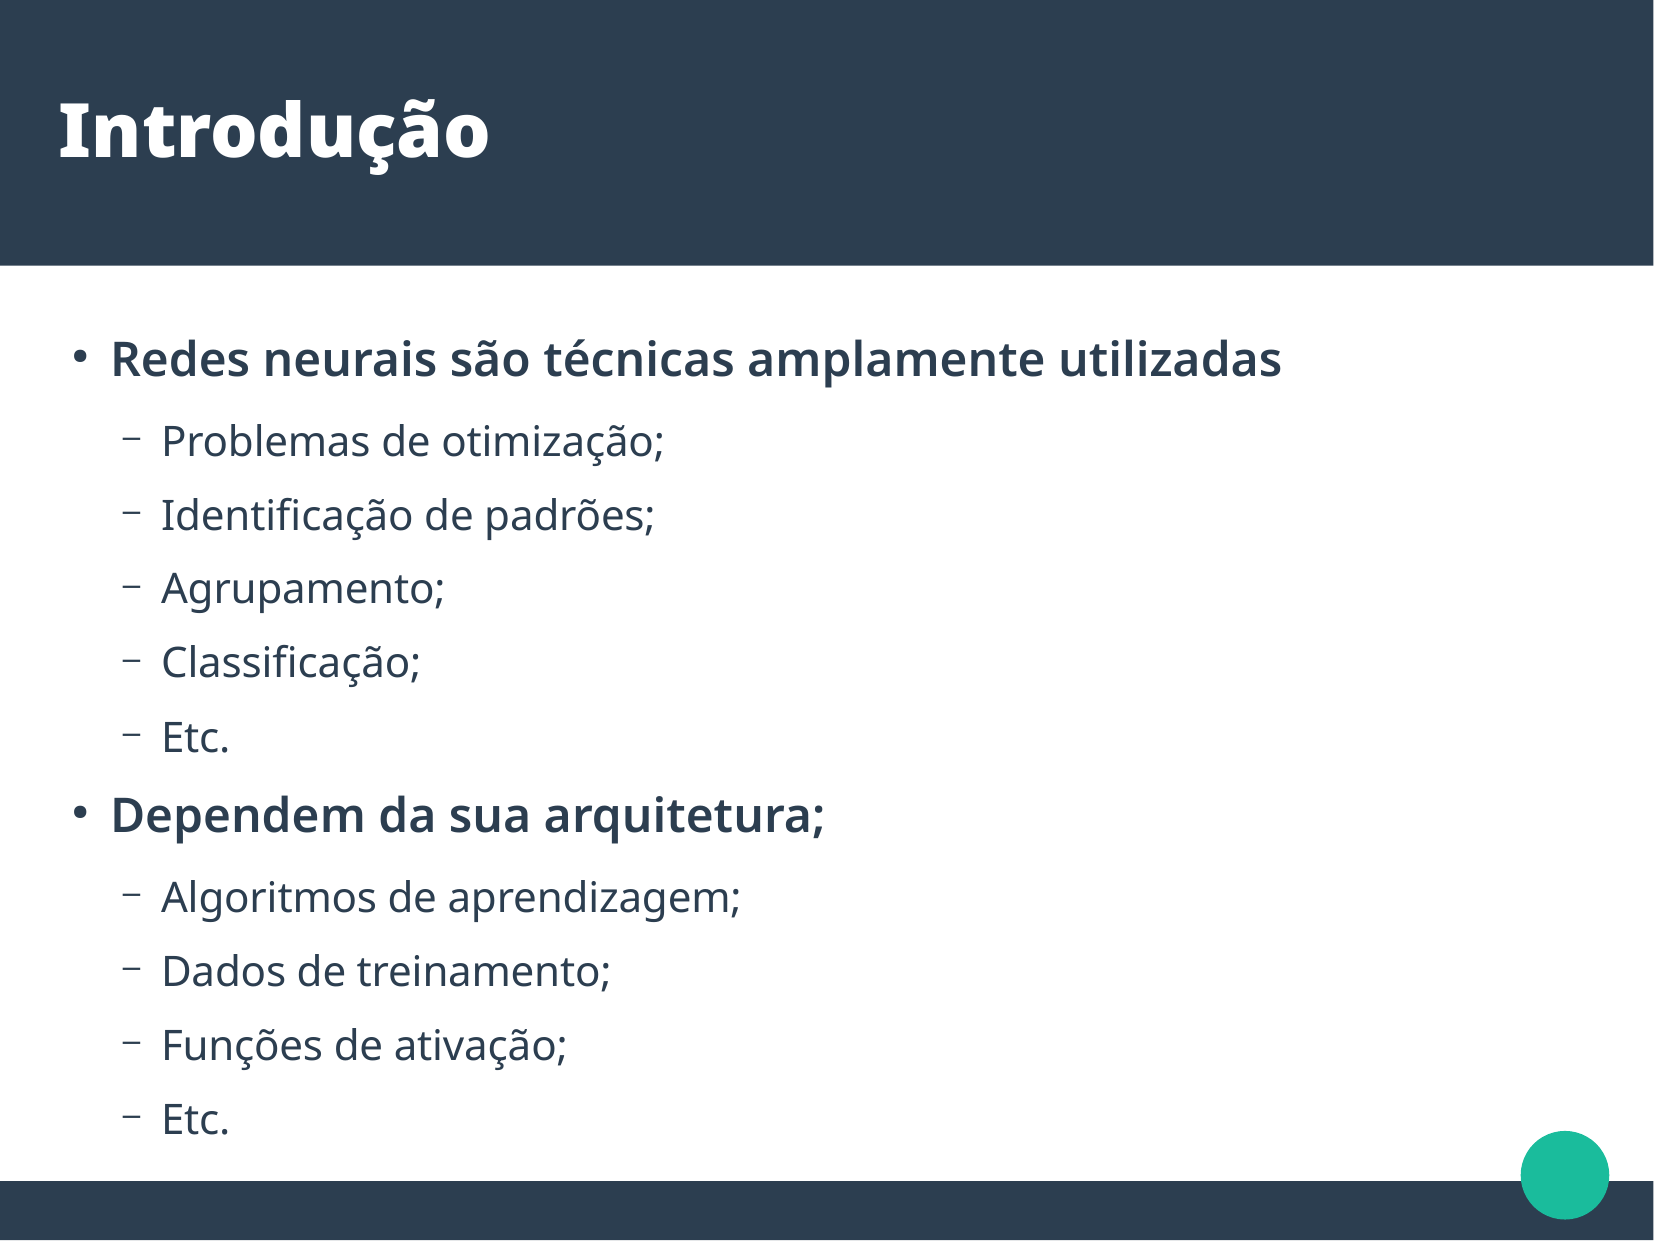

# Introdução
Redes neurais são técnicas amplamente utilizadas
Problemas de otimização;
Identificação de padrões;
Agrupamento;
Classificação;
Etc.
Dependem da sua arquitetura;
Algoritmos de aprendizagem;
Dados de treinamento;
Funções de ativação;
Etc.